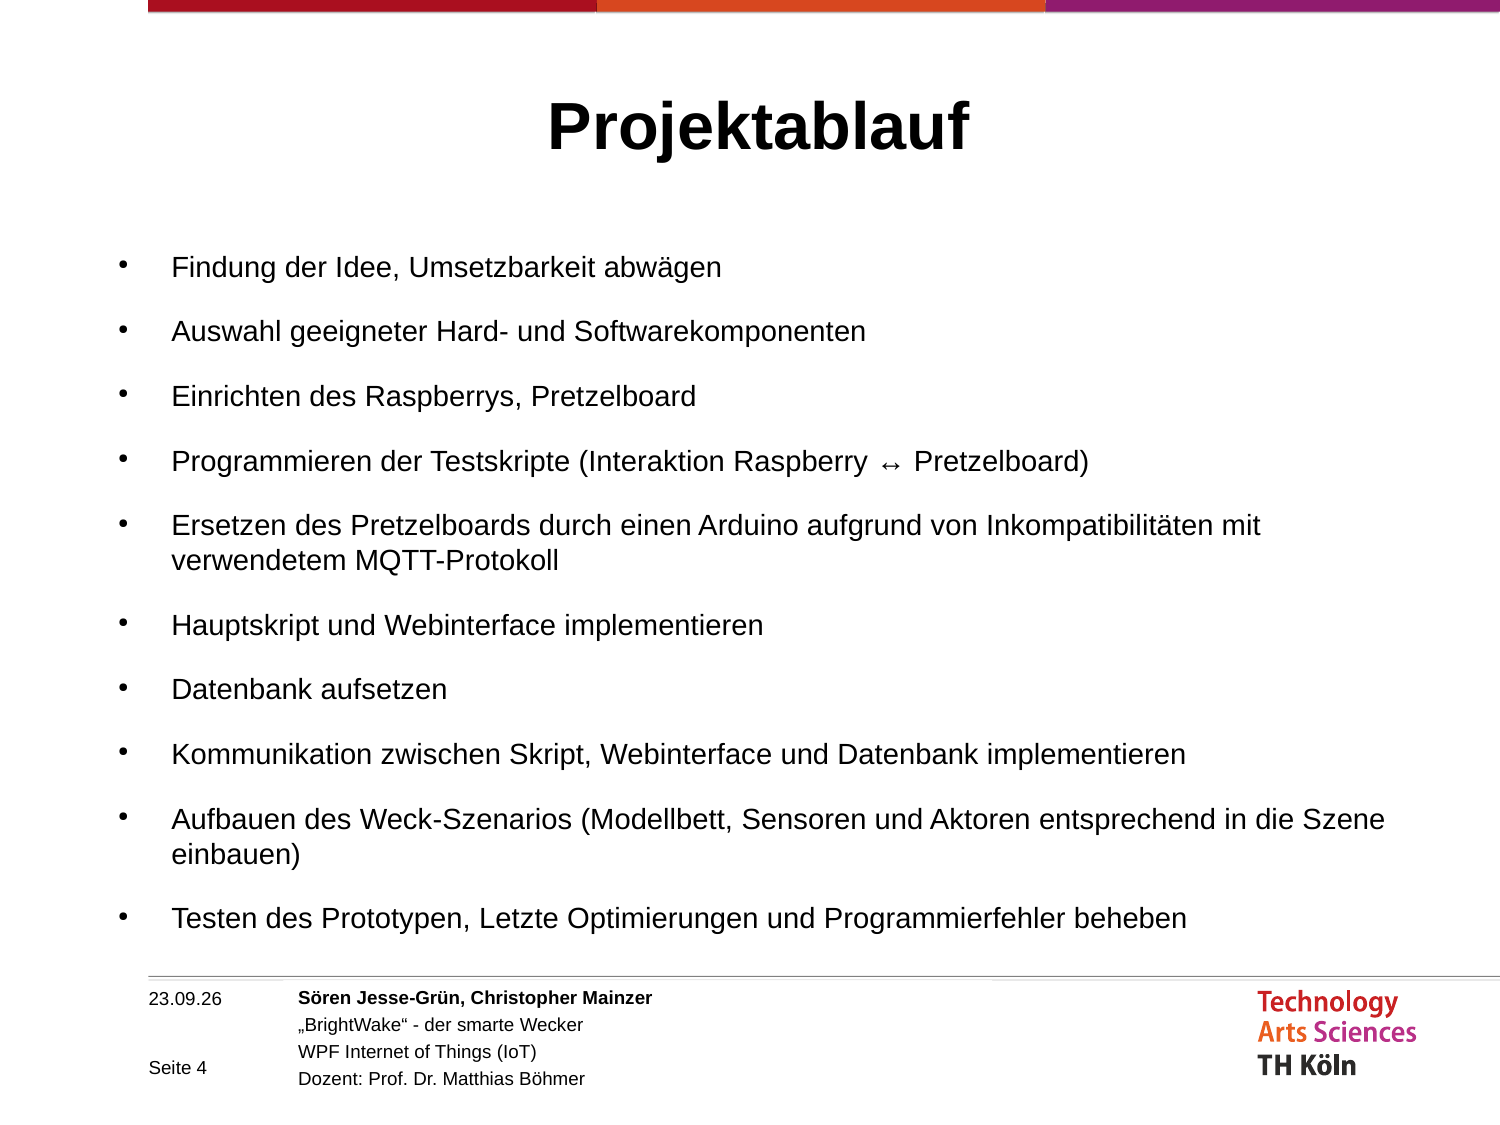

# Projektablauf
Findung der Idee, Umsetzbarkeit abwägen
Auswahl geeigneter Hard- und Softwarekomponenten
Einrichten des Raspberrys, Pretzelboard
Programmieren der Testskripte (Interaktion Raspberry ↔ Pretzelboard)
Ersetzen des Pretzelboards durch einen Arduino aufgrund von Inkompatibilitäten mit verwendetem MQTT-Protokoll
Hauptskript und Webinterface implementieren
Datenbank aufsetzen
Kommunikation zwischen Skript, Webinterface und Datenbank implementieren
Aufbauen des Weck-Szenarios (Modellbett, Sensoren und Aktoren entsprechend in die Szene einbauen)
Testen des Prototypen, Letzte Optimierungen und Programmierfehler beheben
Sören Jesse-Grün, Christopher Mainzer
„BrightWake“ - der smarte Wecker
WPF Internet of Things (IoT)
Dozent: Prof. Dr. Matthias Böhmer
07.06.16
4